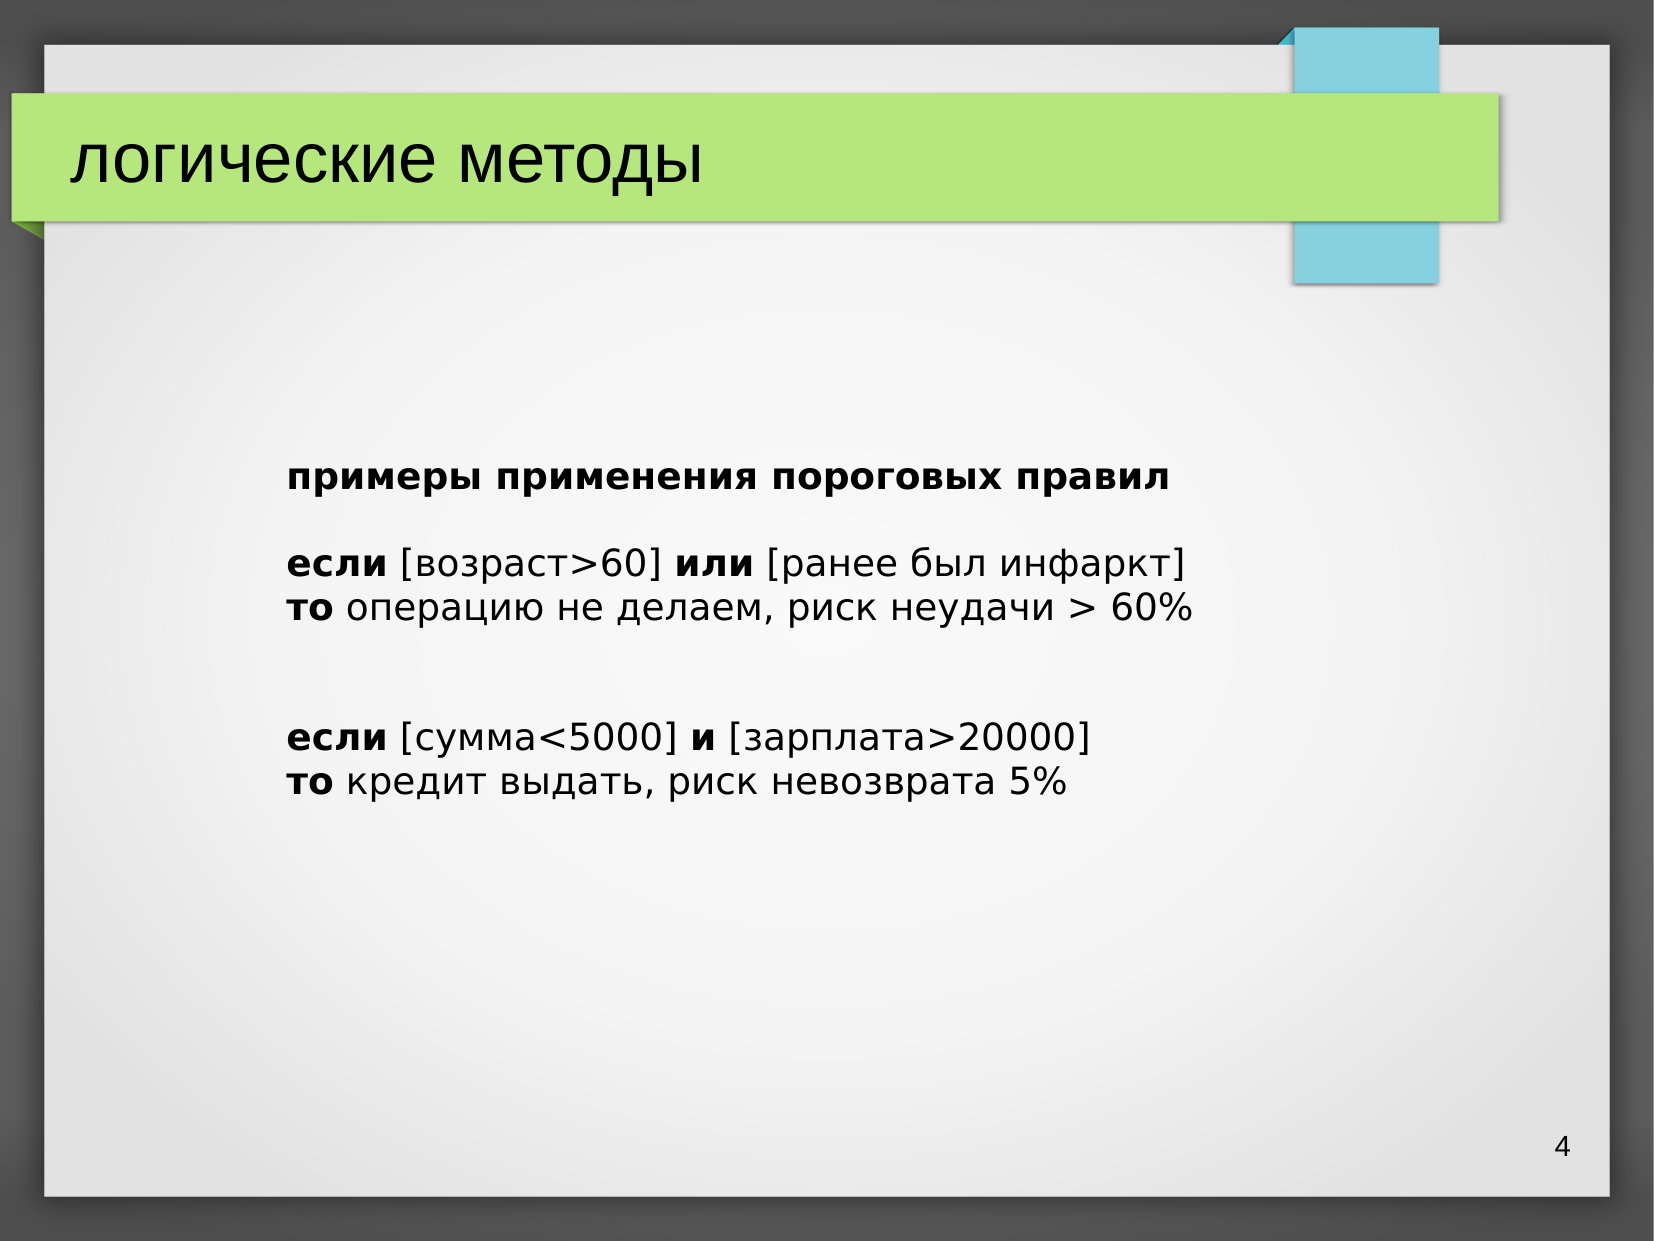

# логические методы
примеры применения пороговых правил
если [возраст>60] или [ранее был инфаркт]
то операцию не делаем, риск неудачи > 60%
если [сумма<5000] и [зарплата>20000]
то кредит выдать, риск невозврата 5%
4